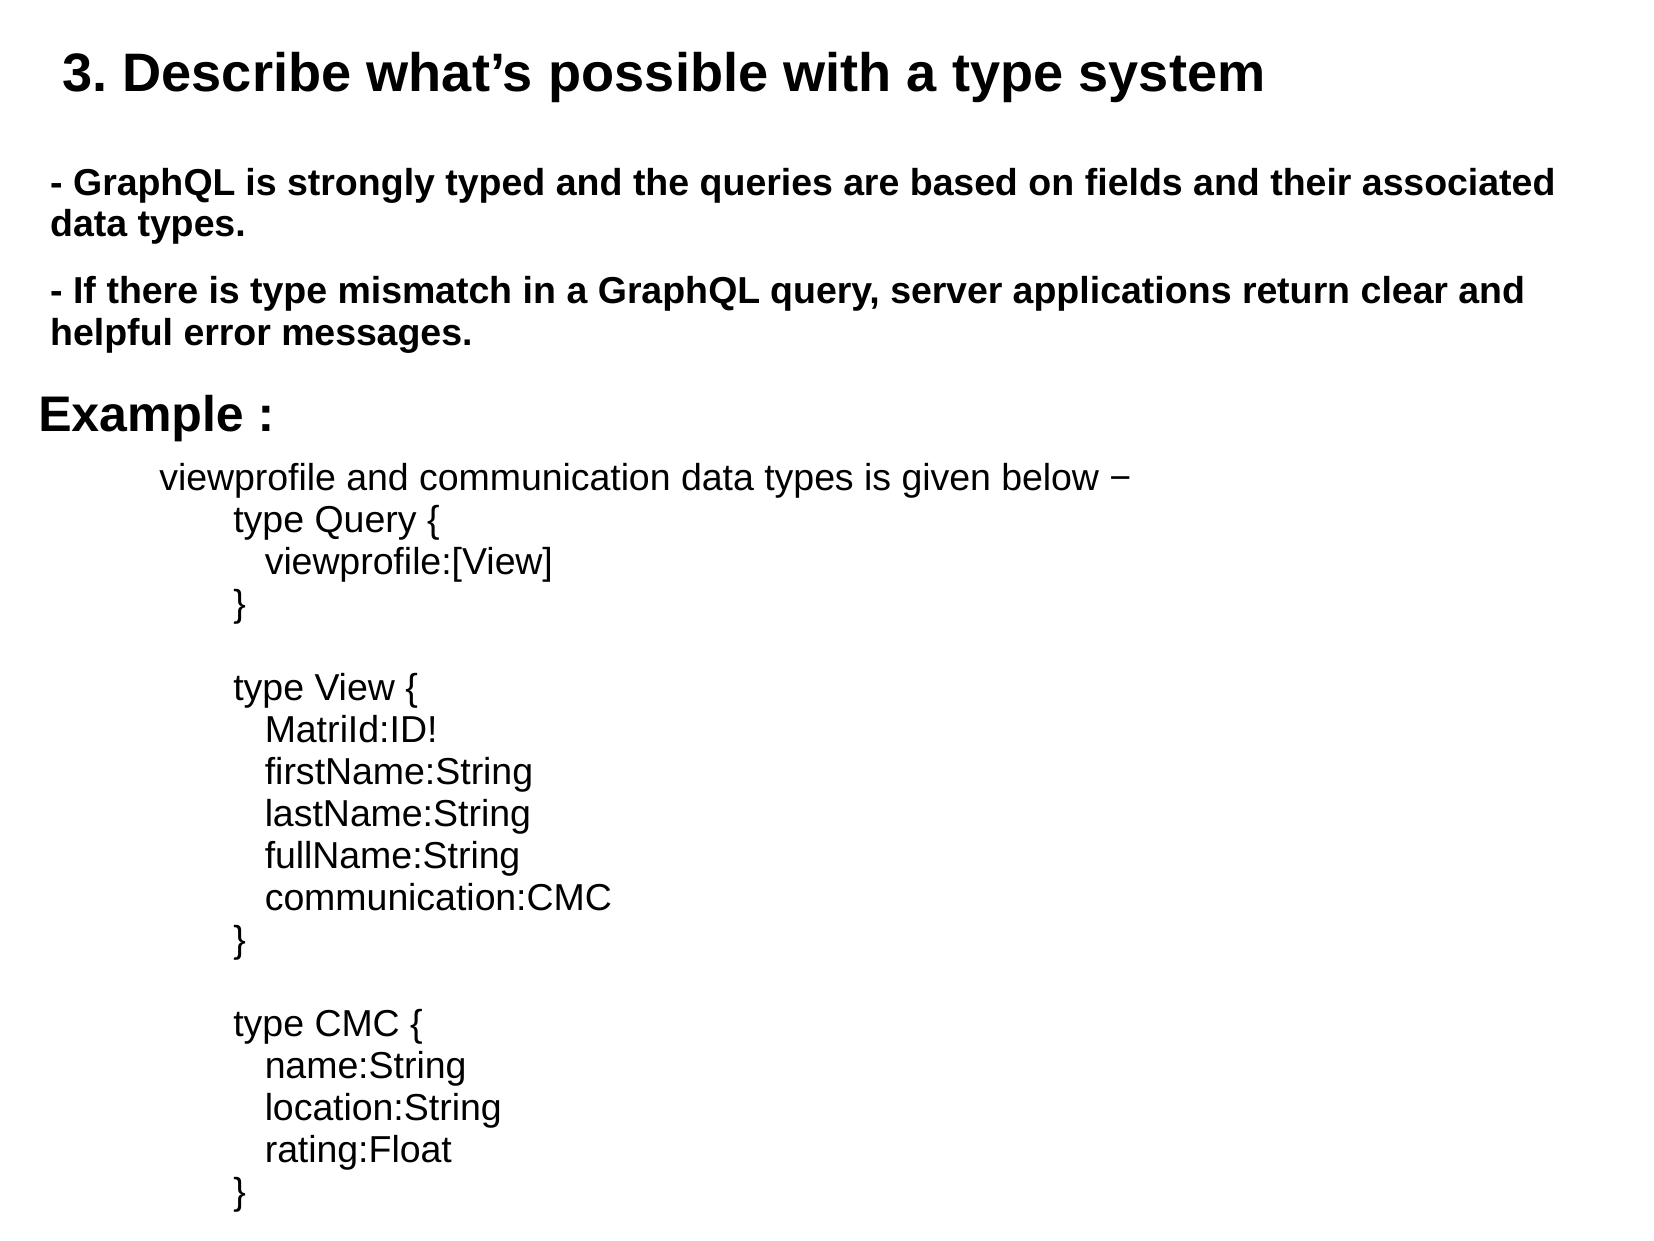

3. Describe what’s possible with a type system
- GraphQL is strongly typed and the queries are based on fields and their associated data types.
- If there is type mismatch in a GraphQL query, server applications return clear and helpful error messages.
Example :
	viewprofile and communication data types is given below −
		type Query {
		 viewprofile:[View]
		}
		type View {
		 MatriId:ID!
		 firstName:String
		 lastName:String
		 fullName:String
		 communication:CMC
		}
		type CMC {
		 name:String
		 location:String
		 rating:Float
		}